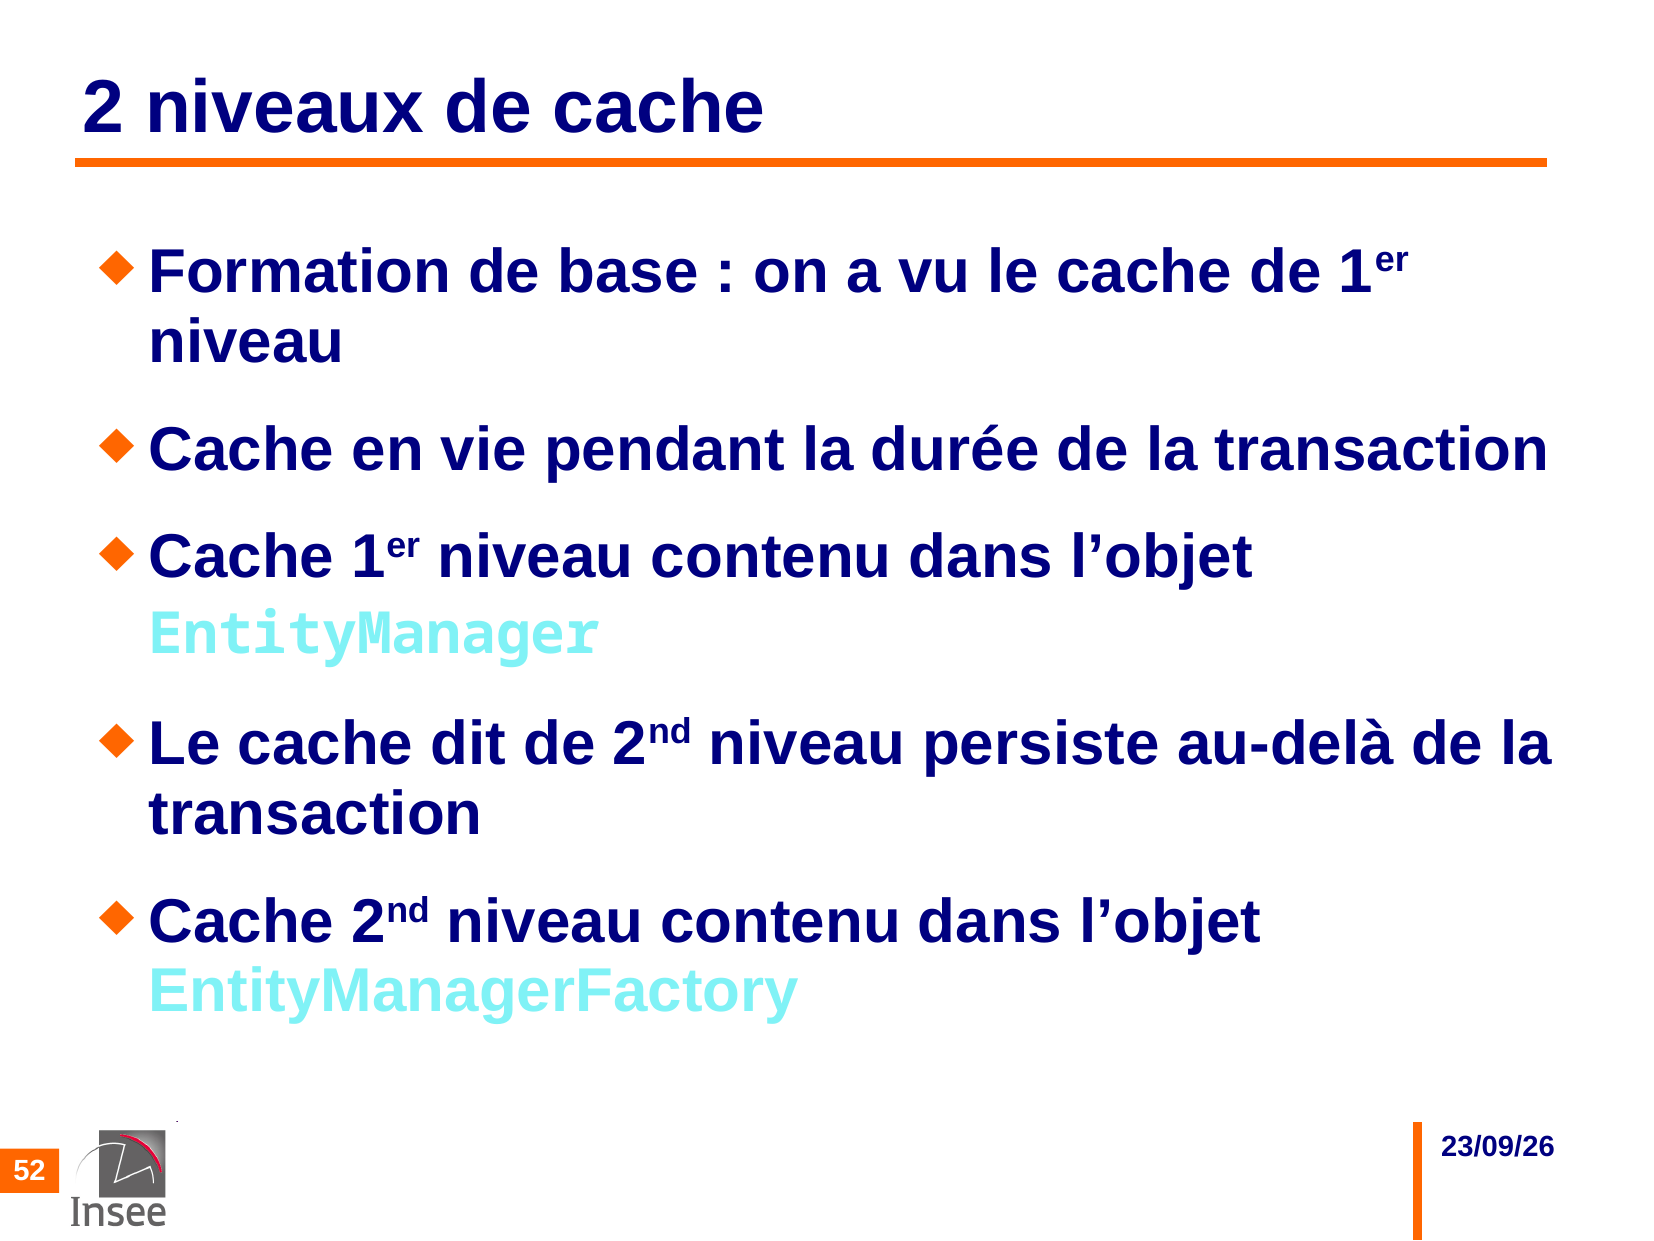

# 2 niveaux de cache
Formation de base : on a vu le cache de 1er niveau
Cache en vie pendant la durée de la transaction
Cache 1er niveau contenu dans l’objet EntityManager
Le cache dit de 2nd niveau persiste au-delà de la transaction
Cache 2nd niveau contenu dans l’objet EntityManagerFactory
52